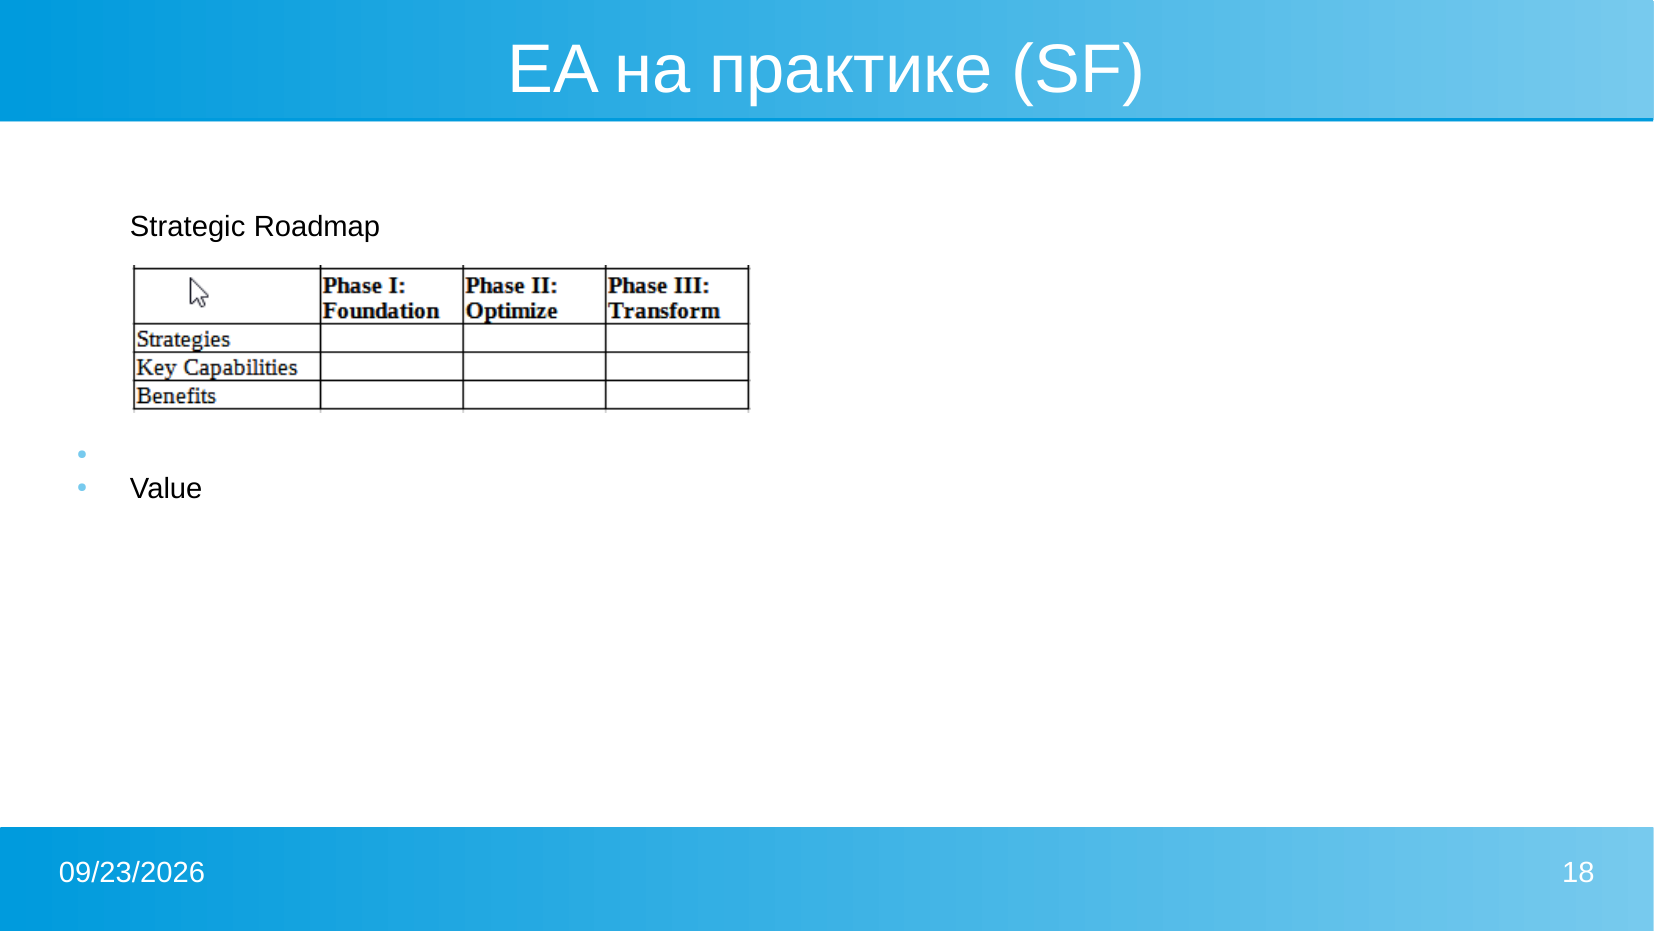

# EA на практике (SF)
Strategic Roadmap
Value
18